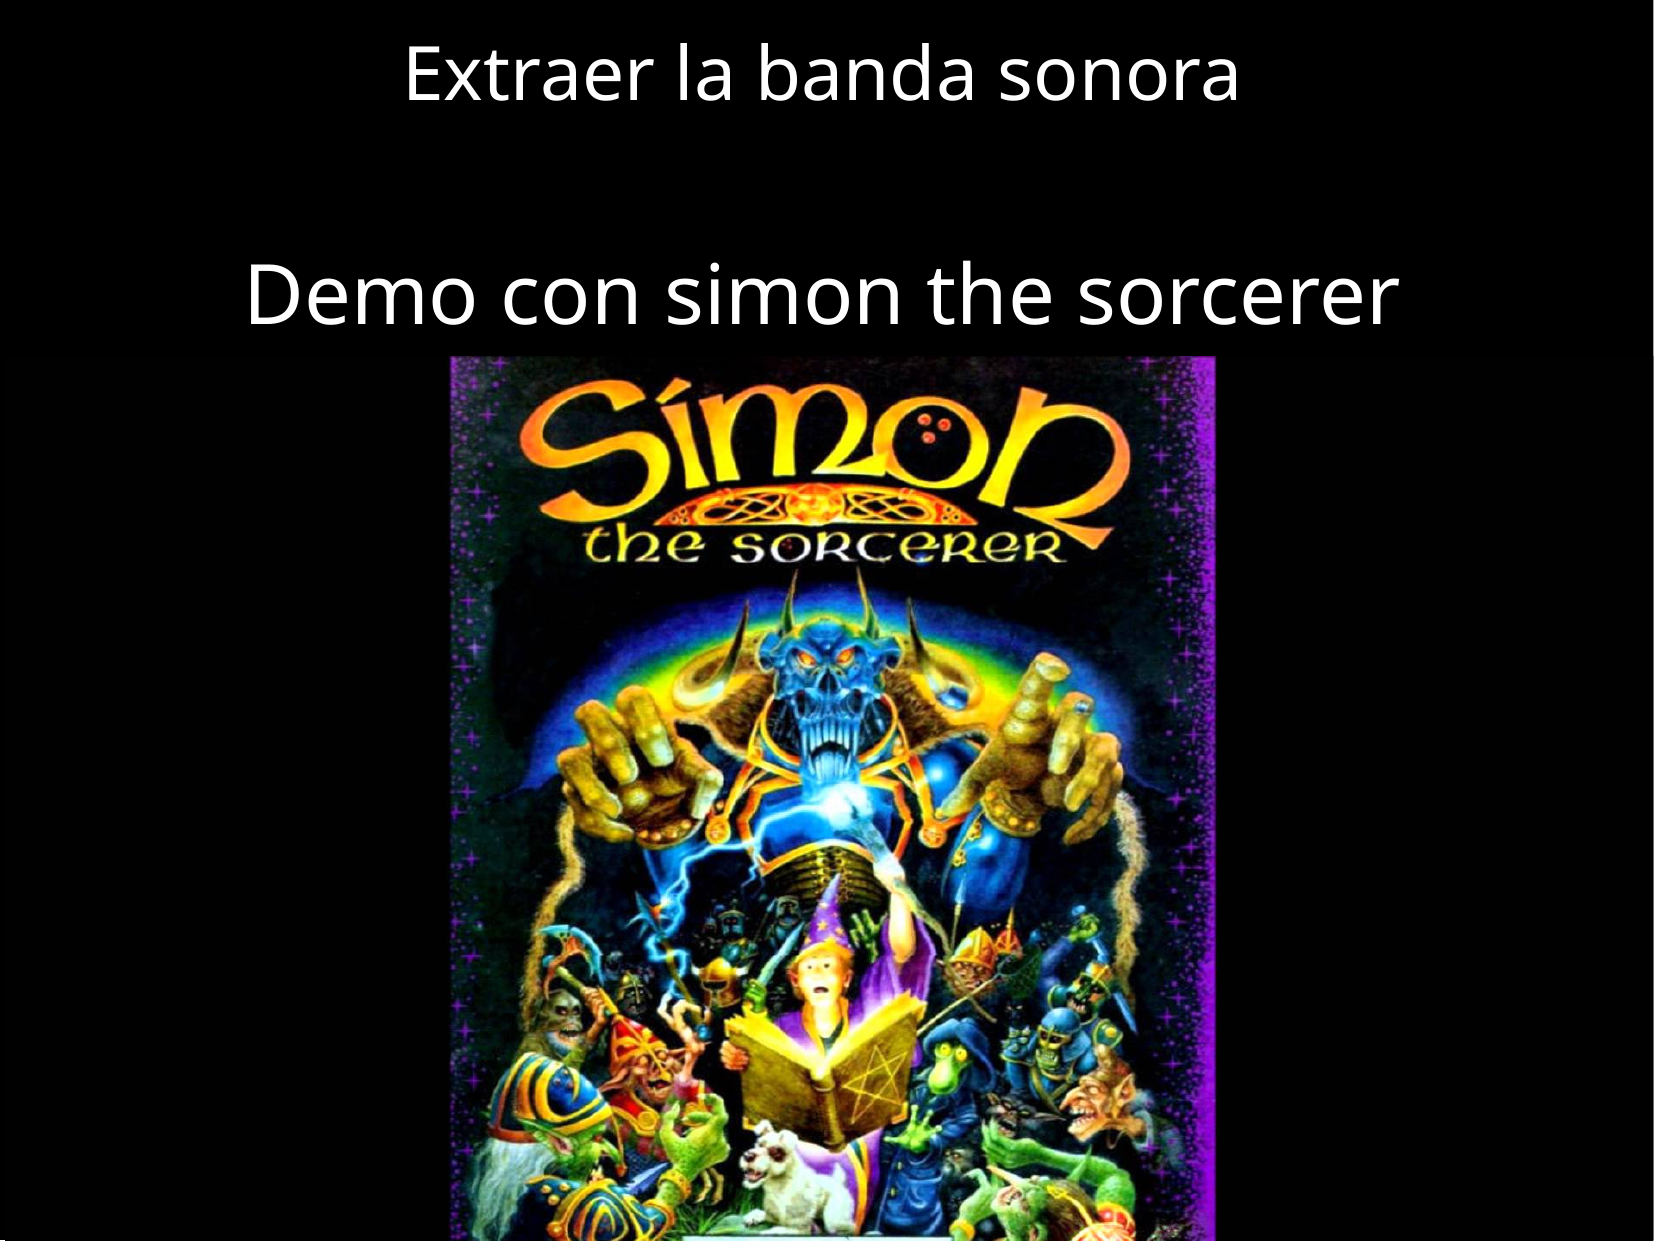

Extraer la banda sonora
Demo con simon the sorcerer